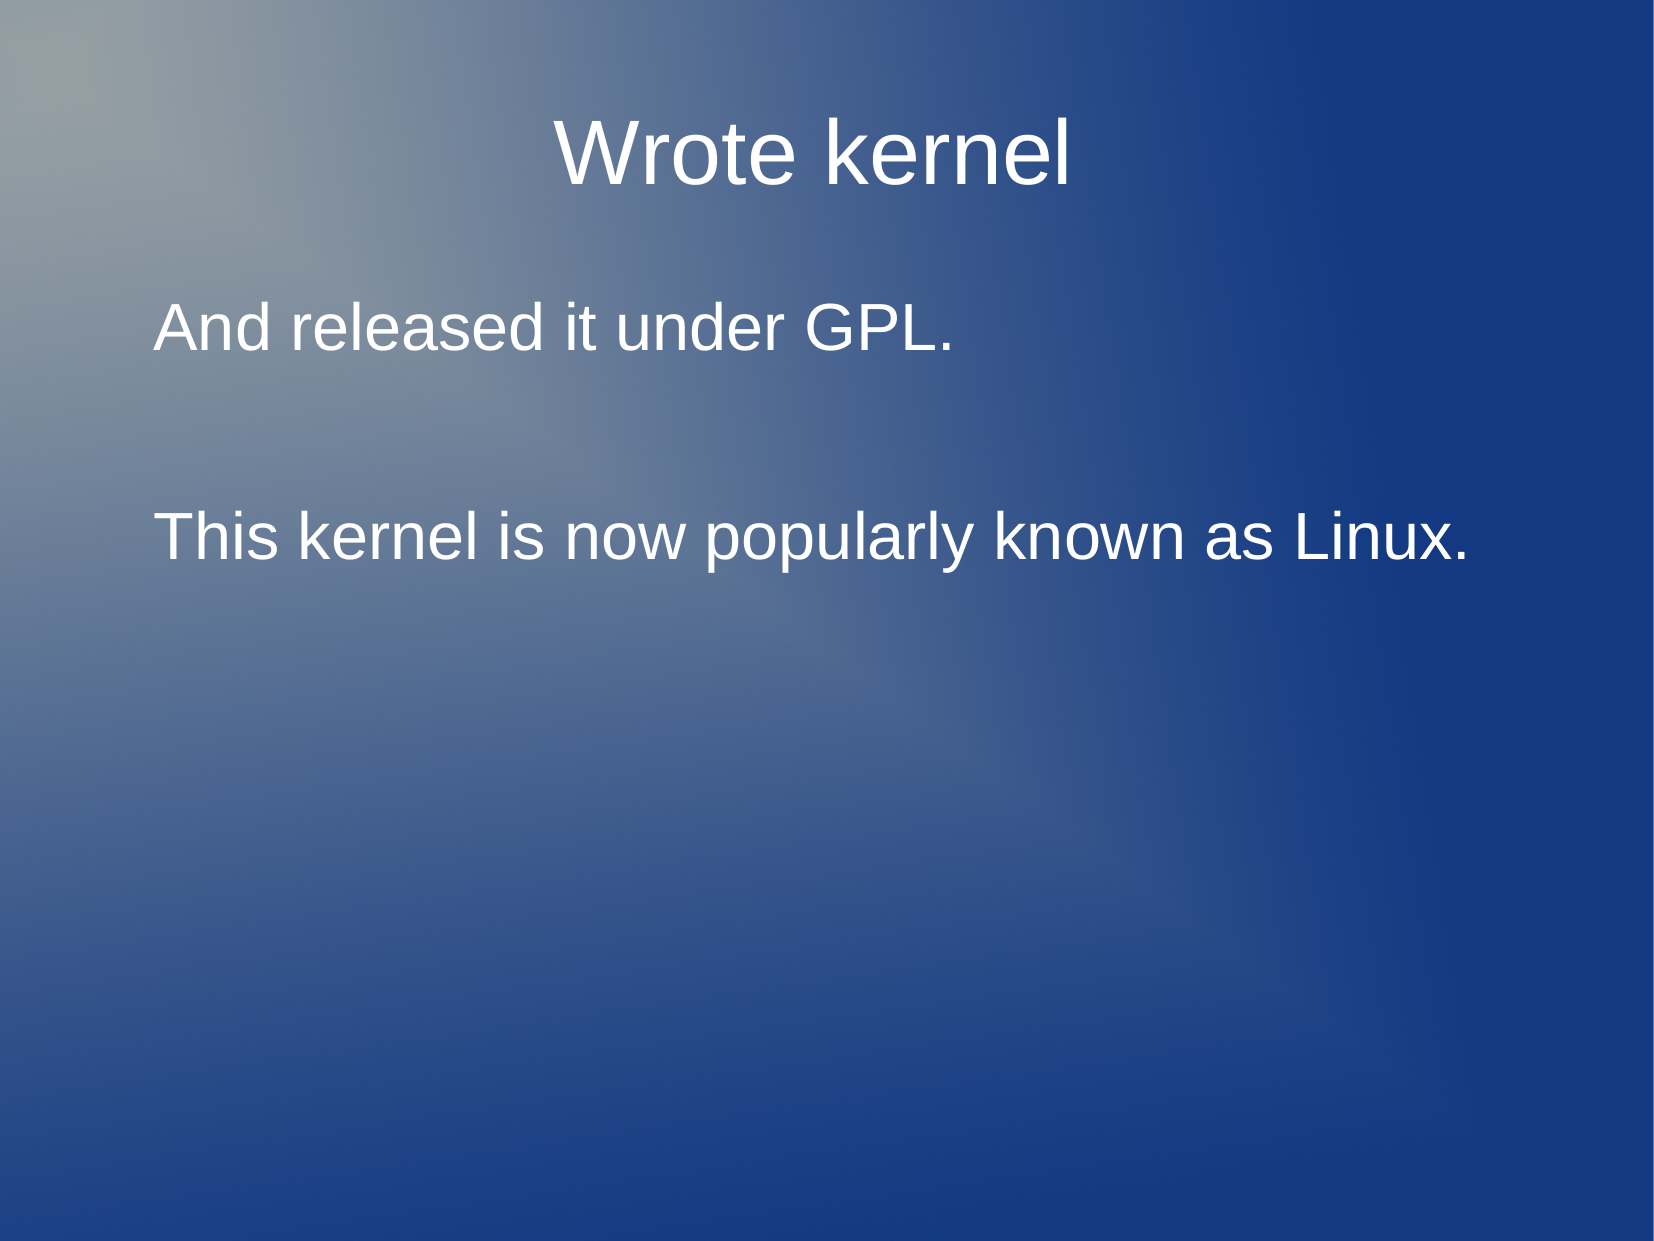

# Wrote kernel
And released it under GPL.
This kernel is now popularly known as Linux.